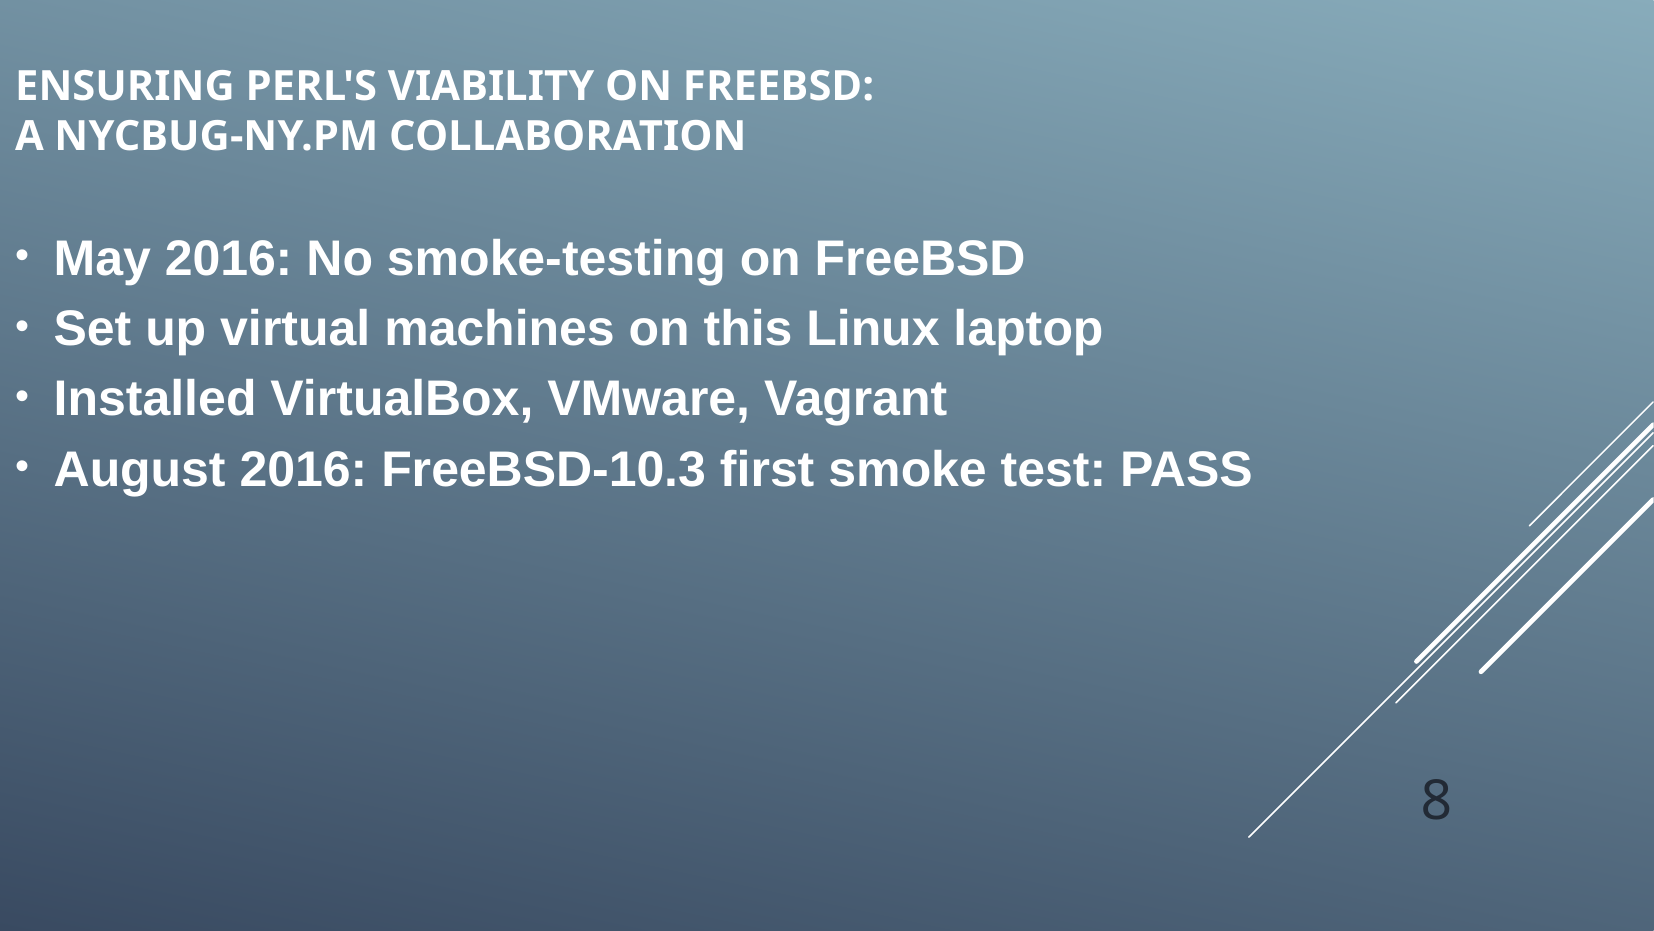

# Ensuring Perl's Viability on FreeBSD: A NYCBUG-NY.PM Collaboration
May 2016: No smoke-testing on FreeBSD
Set up virtual machines on this Linux laptop
Installed VirtualBox, VMware, Vagrant
August 2016: FreeBSD-10.3 first smoke test: PASS
8